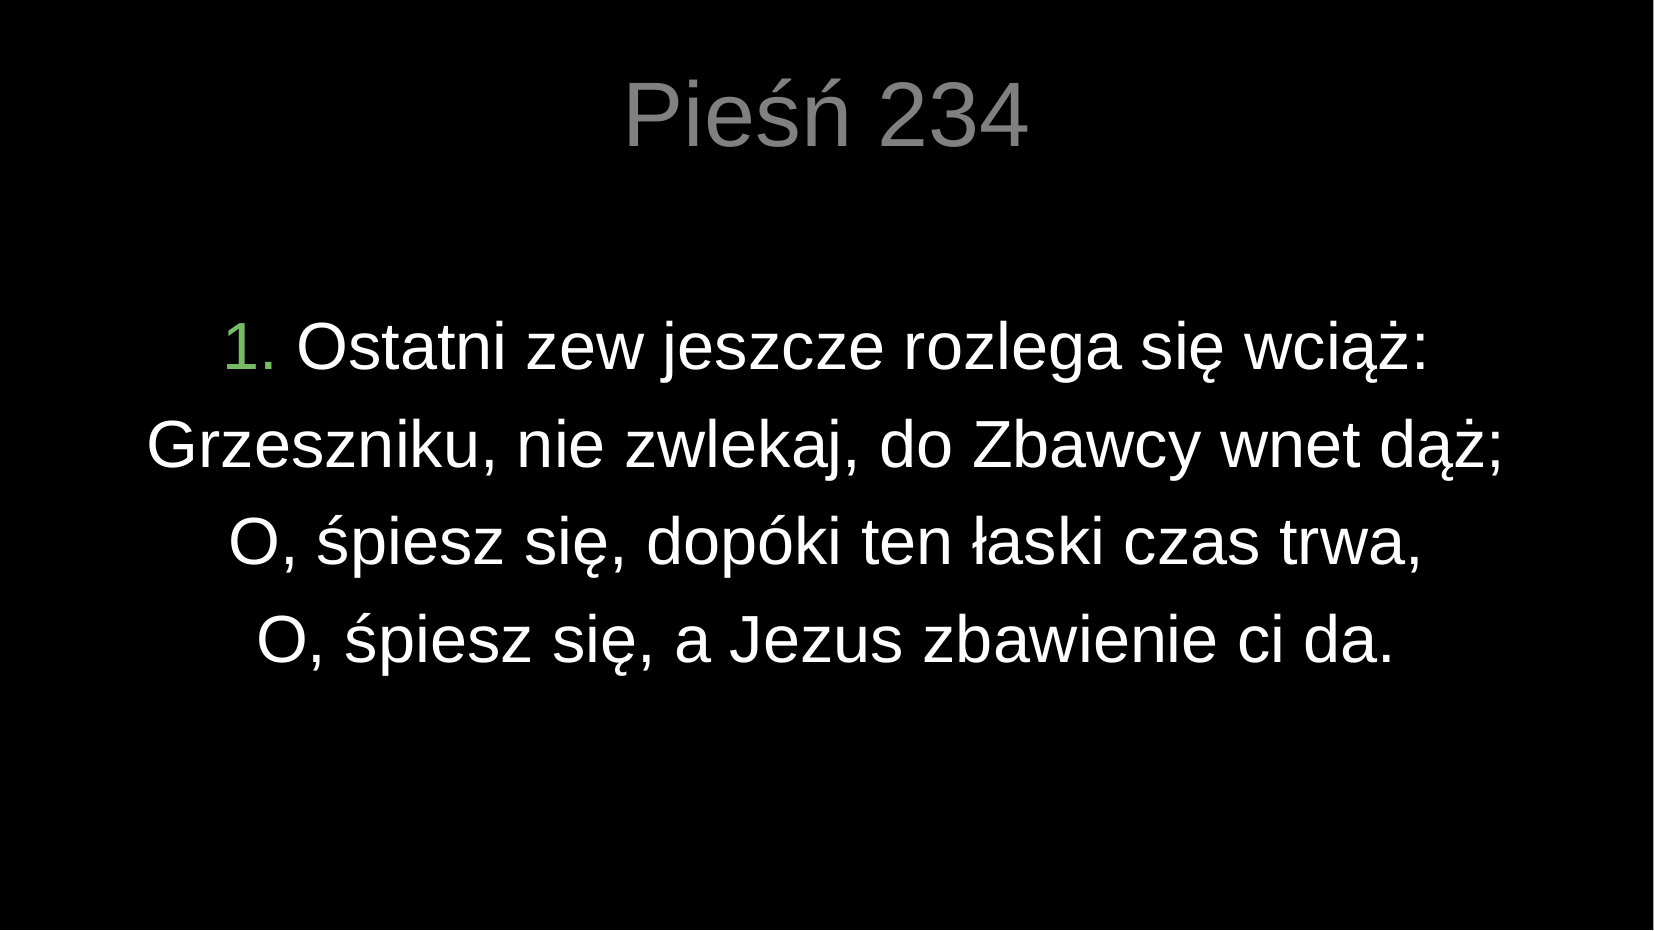

# Pieśń 234
1. Ostatni zew jeszcze rozlega się wciąż:
Grzeszniku, nie zwlekaj, do Zbawcy wnet dąż;
O, śpiesz się, dopóki ten łaski czas trwa,
O, śpiesz się, a Jezus zbawienie ci da.